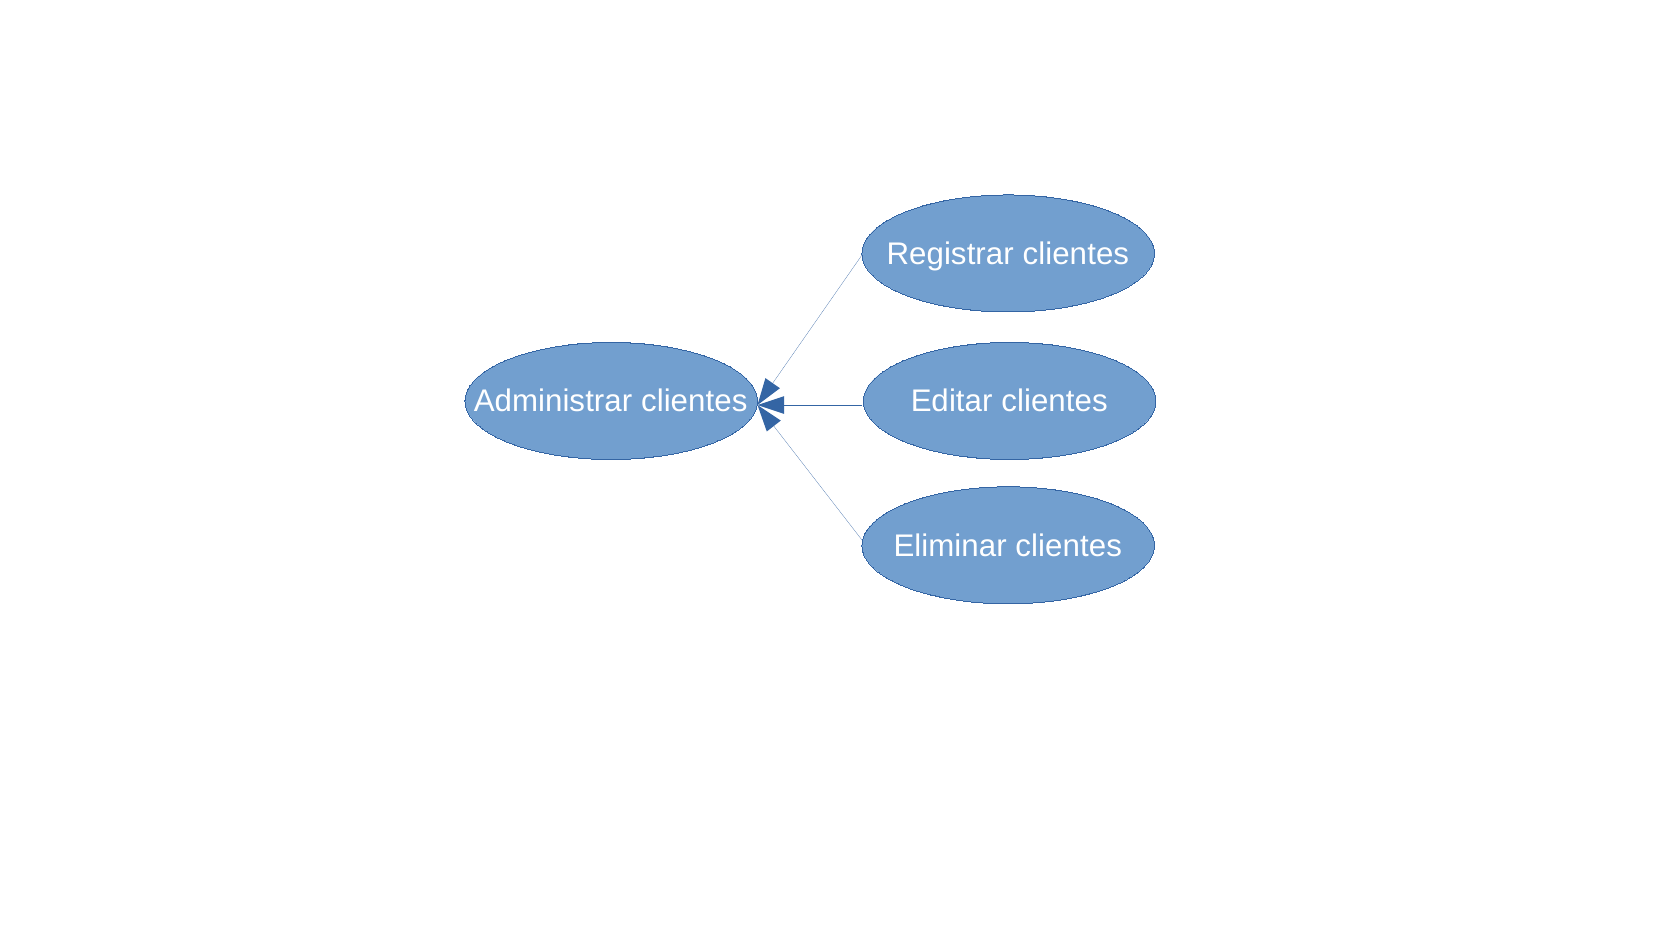

Registrar clientes
Administrar clientes
Editar clientes
Eliminar clientes